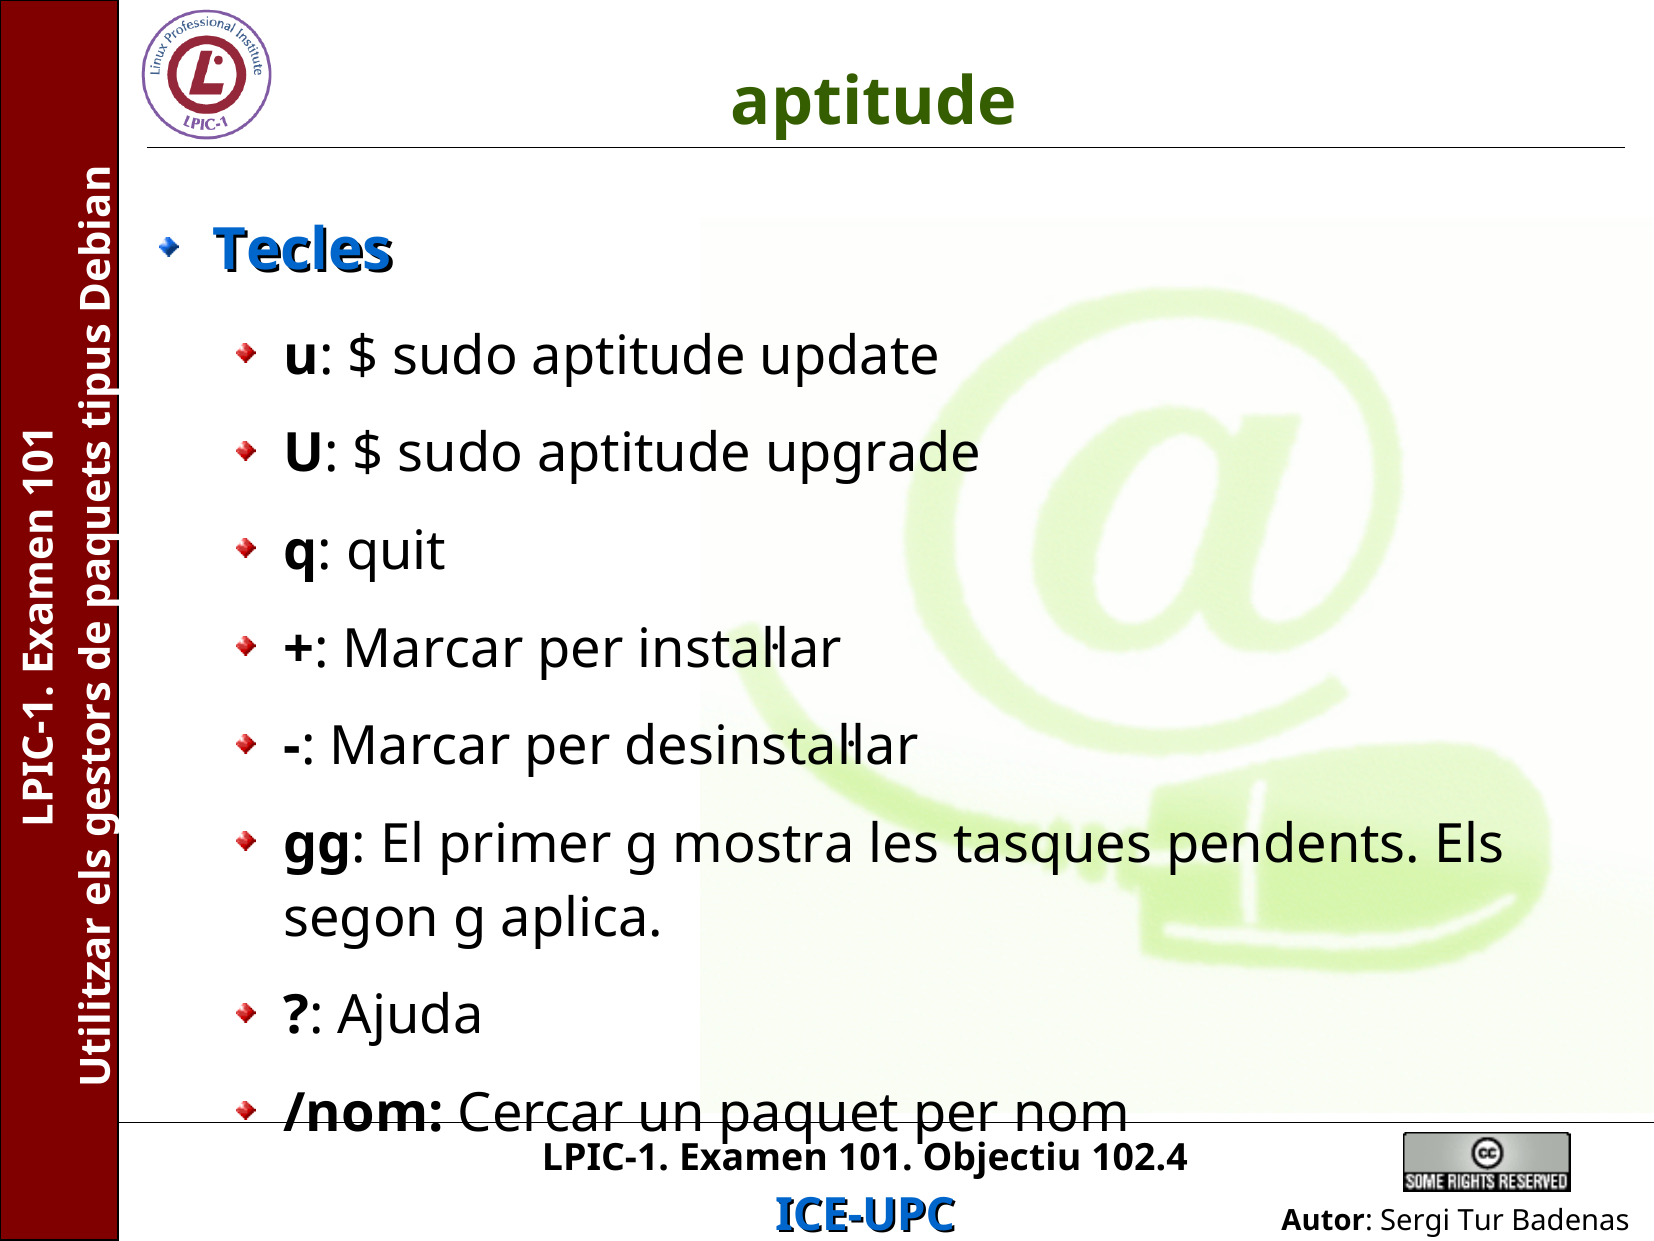

# aptitude
Tecles
u: $ sudo aptitude update
U: $ sudo aptitude upgrade
q: quit
+: Marcar per instal·lar
-: Marcar per desinstal·lar
gg: El primer g mostra les tasques pendents. Els segon g aplica.
?: Ajuda
/nom: Cercar un paquet per nom